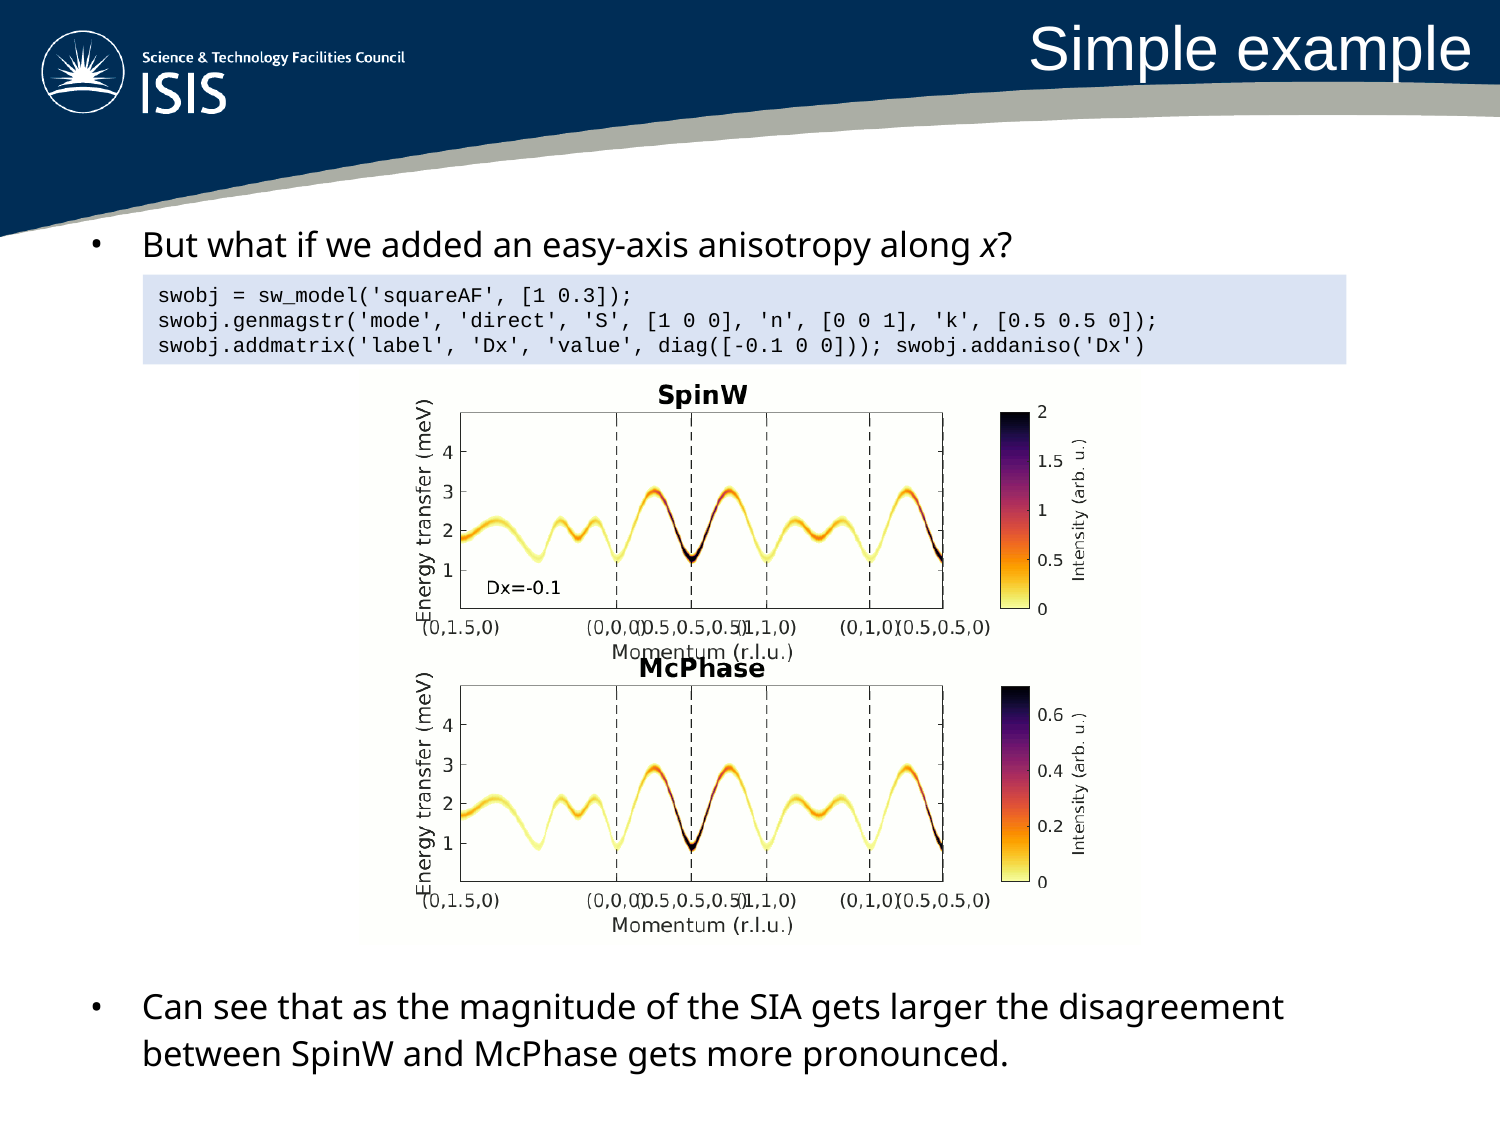

Simple example
# But what if we added an easy-axis anisotropy along x?
Can see that as the magnitude of the SIA gets larger the disagreement between SpinW and McPhase gets more pronounced.
swobj = sw_model('squareAF', [1 0.3]);
swobj.genmagstr('mode', 'direct', 'S', [1 0 0], 'n', [0 0 1], 'k', [0.5 0.5 0]);
swobj.addmatrix('label', 'Dx', 'value', diag([-0.1 0 0])); swobj.addaniso('Dx')